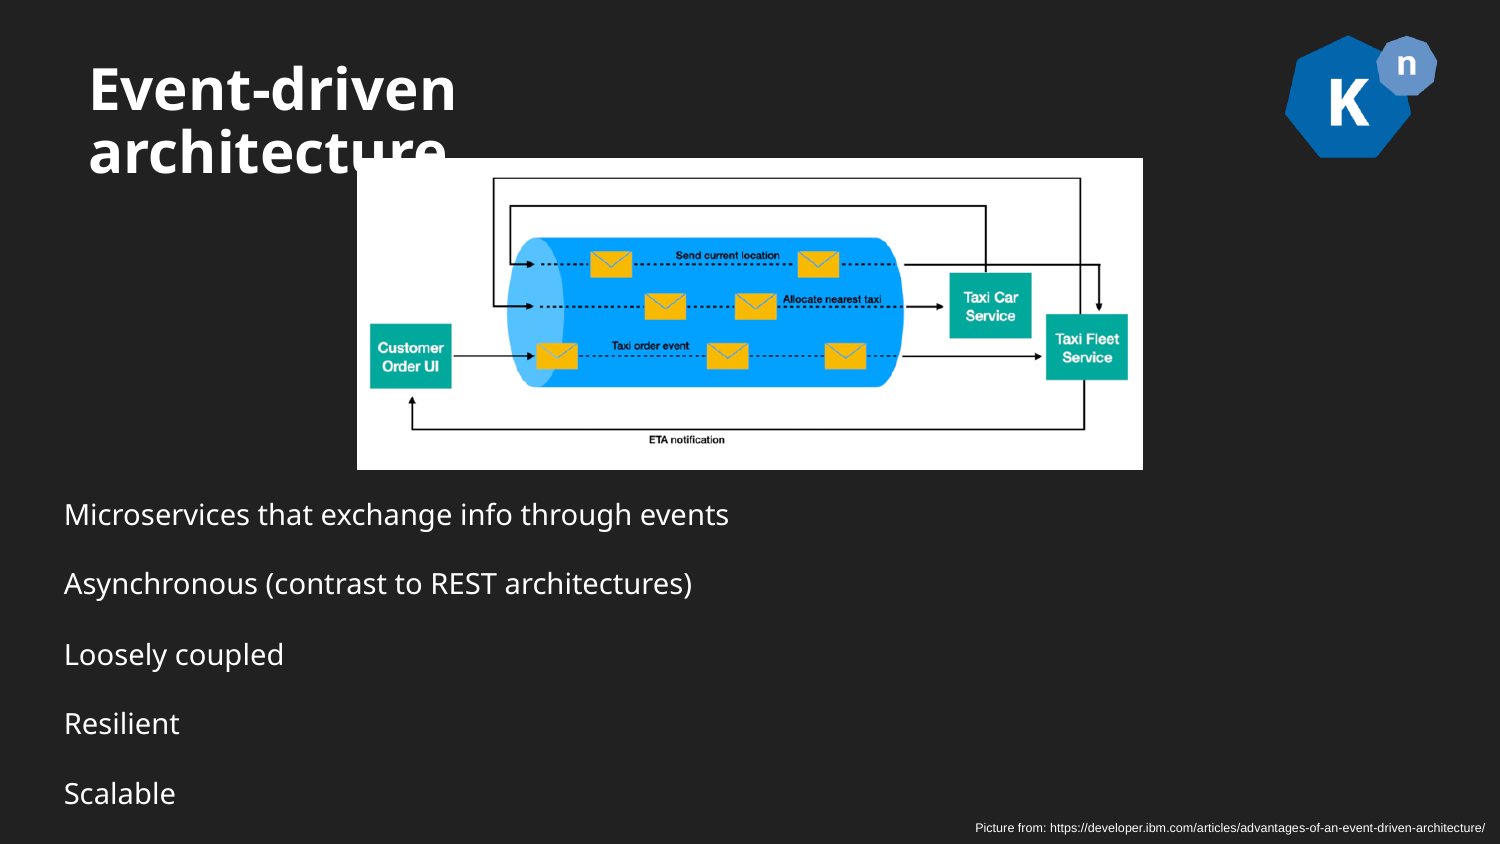

Event-driven architecture
Microservices that exchange info through events
Asynchronous (contrast to REST architectures)
Loosely coupled
Resilient
Scalable
Picture from: https://developer.ibm.com/articles/advantages-of-an-event-driven-architecture/